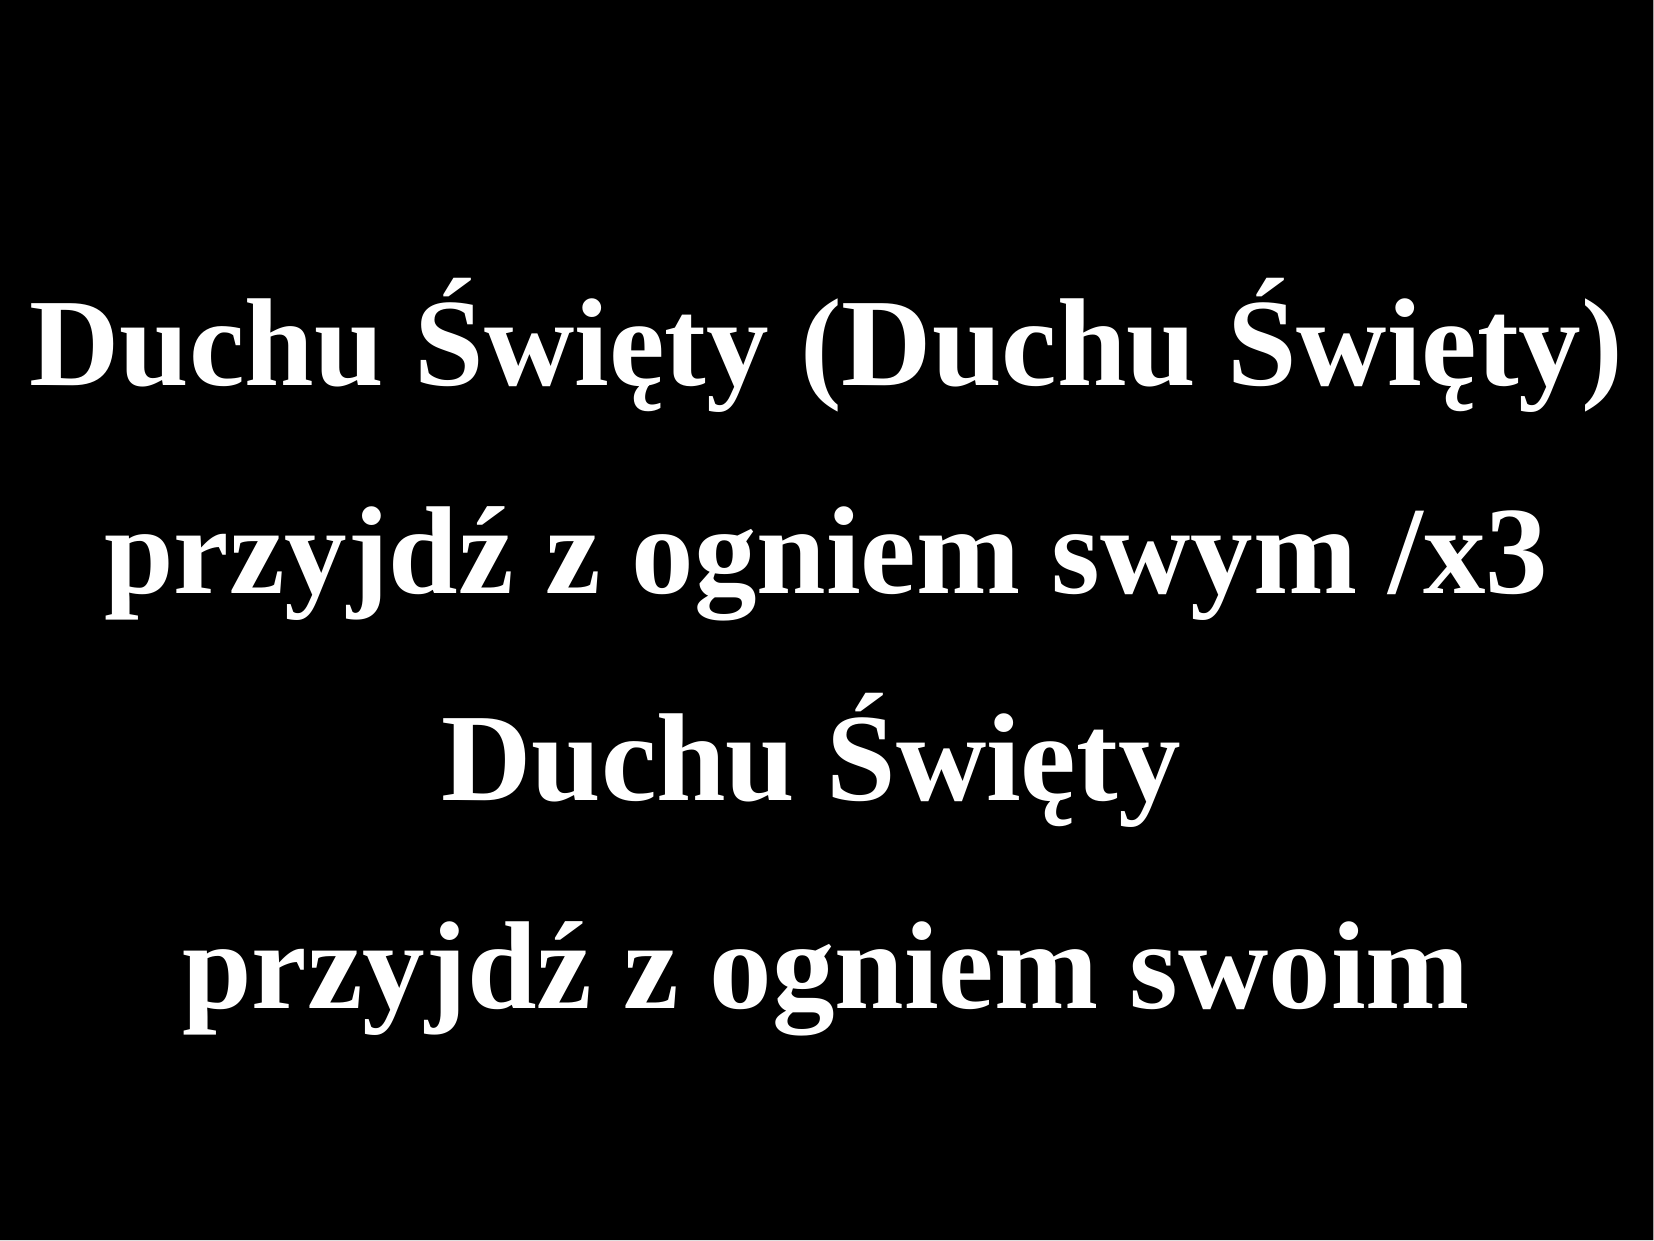

# Duchu Święty (Duchu Święty) przyjdź z ogniem swym /x3 Duchu Święty przyjdź z ogniem swoim